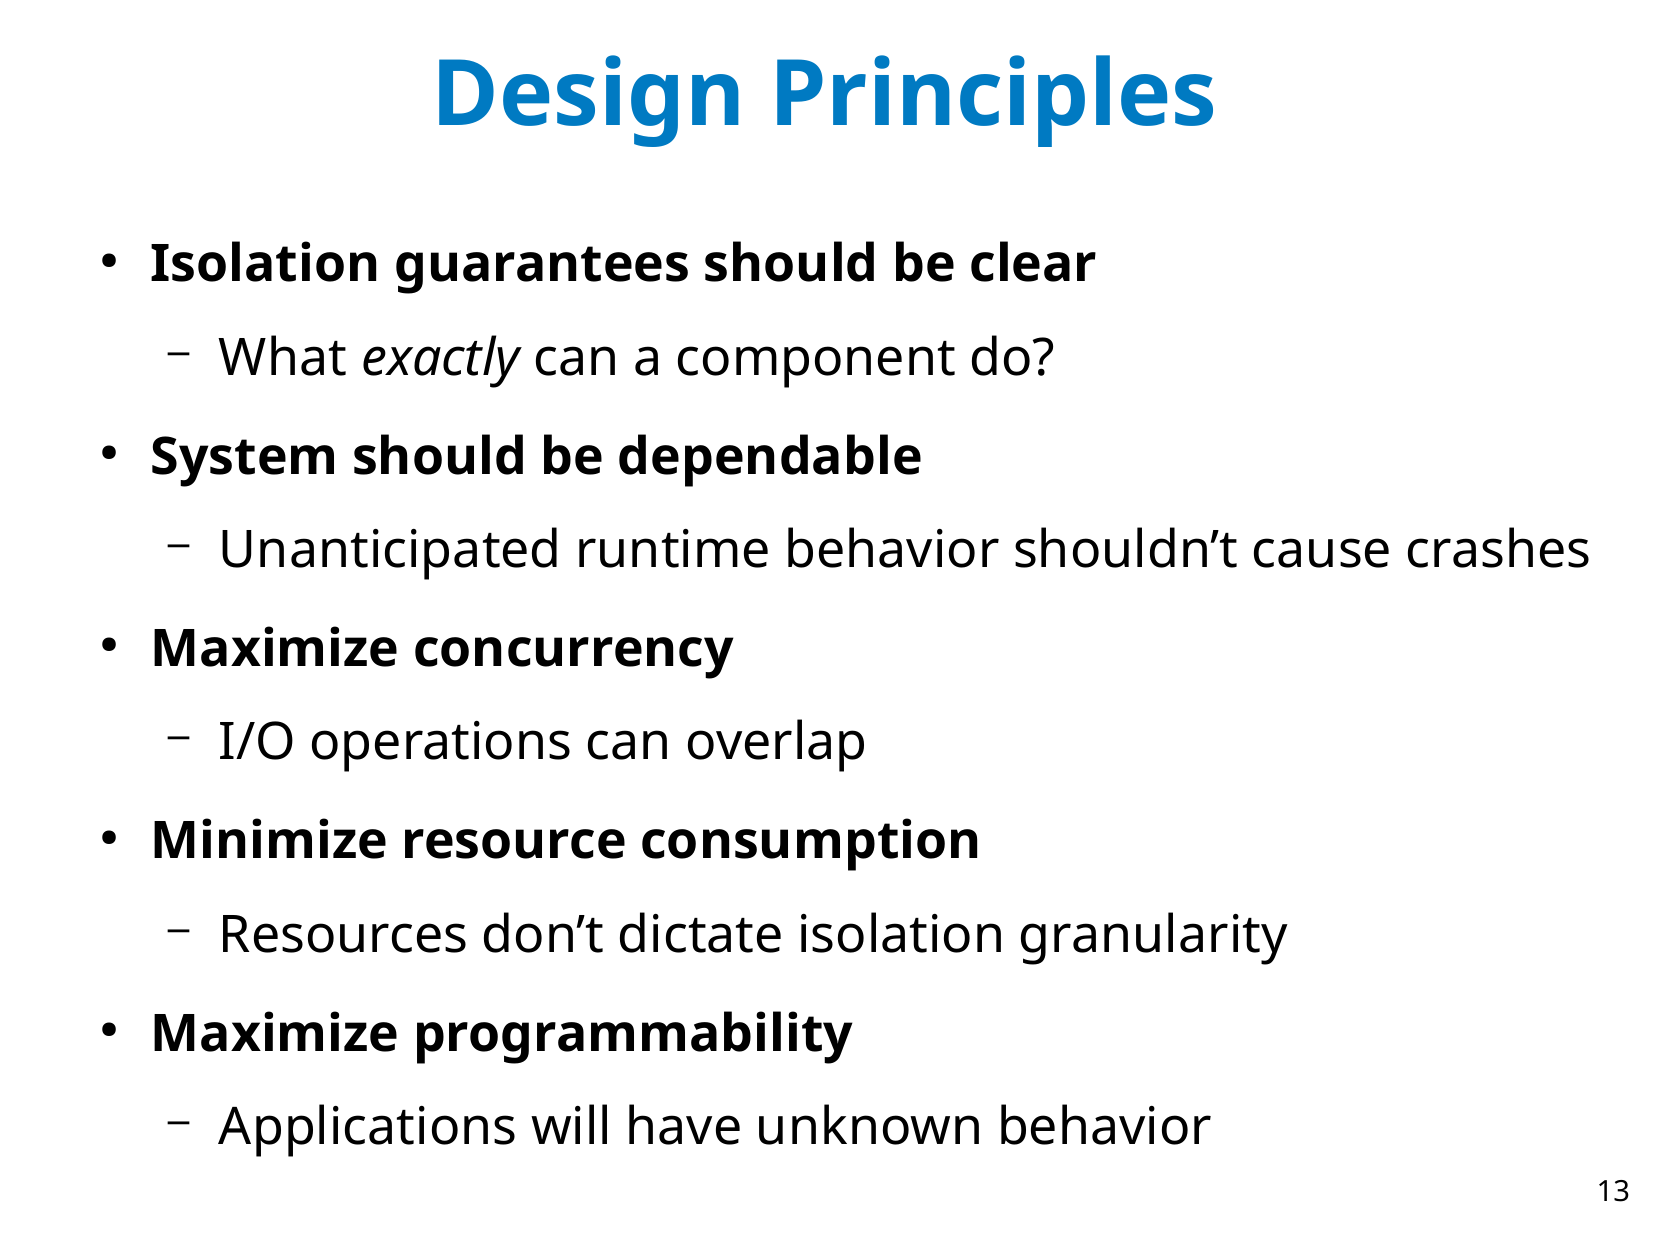

Design Principles
# Isolation guarantees should be clear
What exactly can a component do?
System should be dependable
Unanticipated runtime behavior shouldn’t cause crashes
Maximize concurrency
I/O operations can overlap
Minimize resource consumption
Resources don’t dictate isolation granularity
Maximize programmability
Applications will have unknown behavior
13